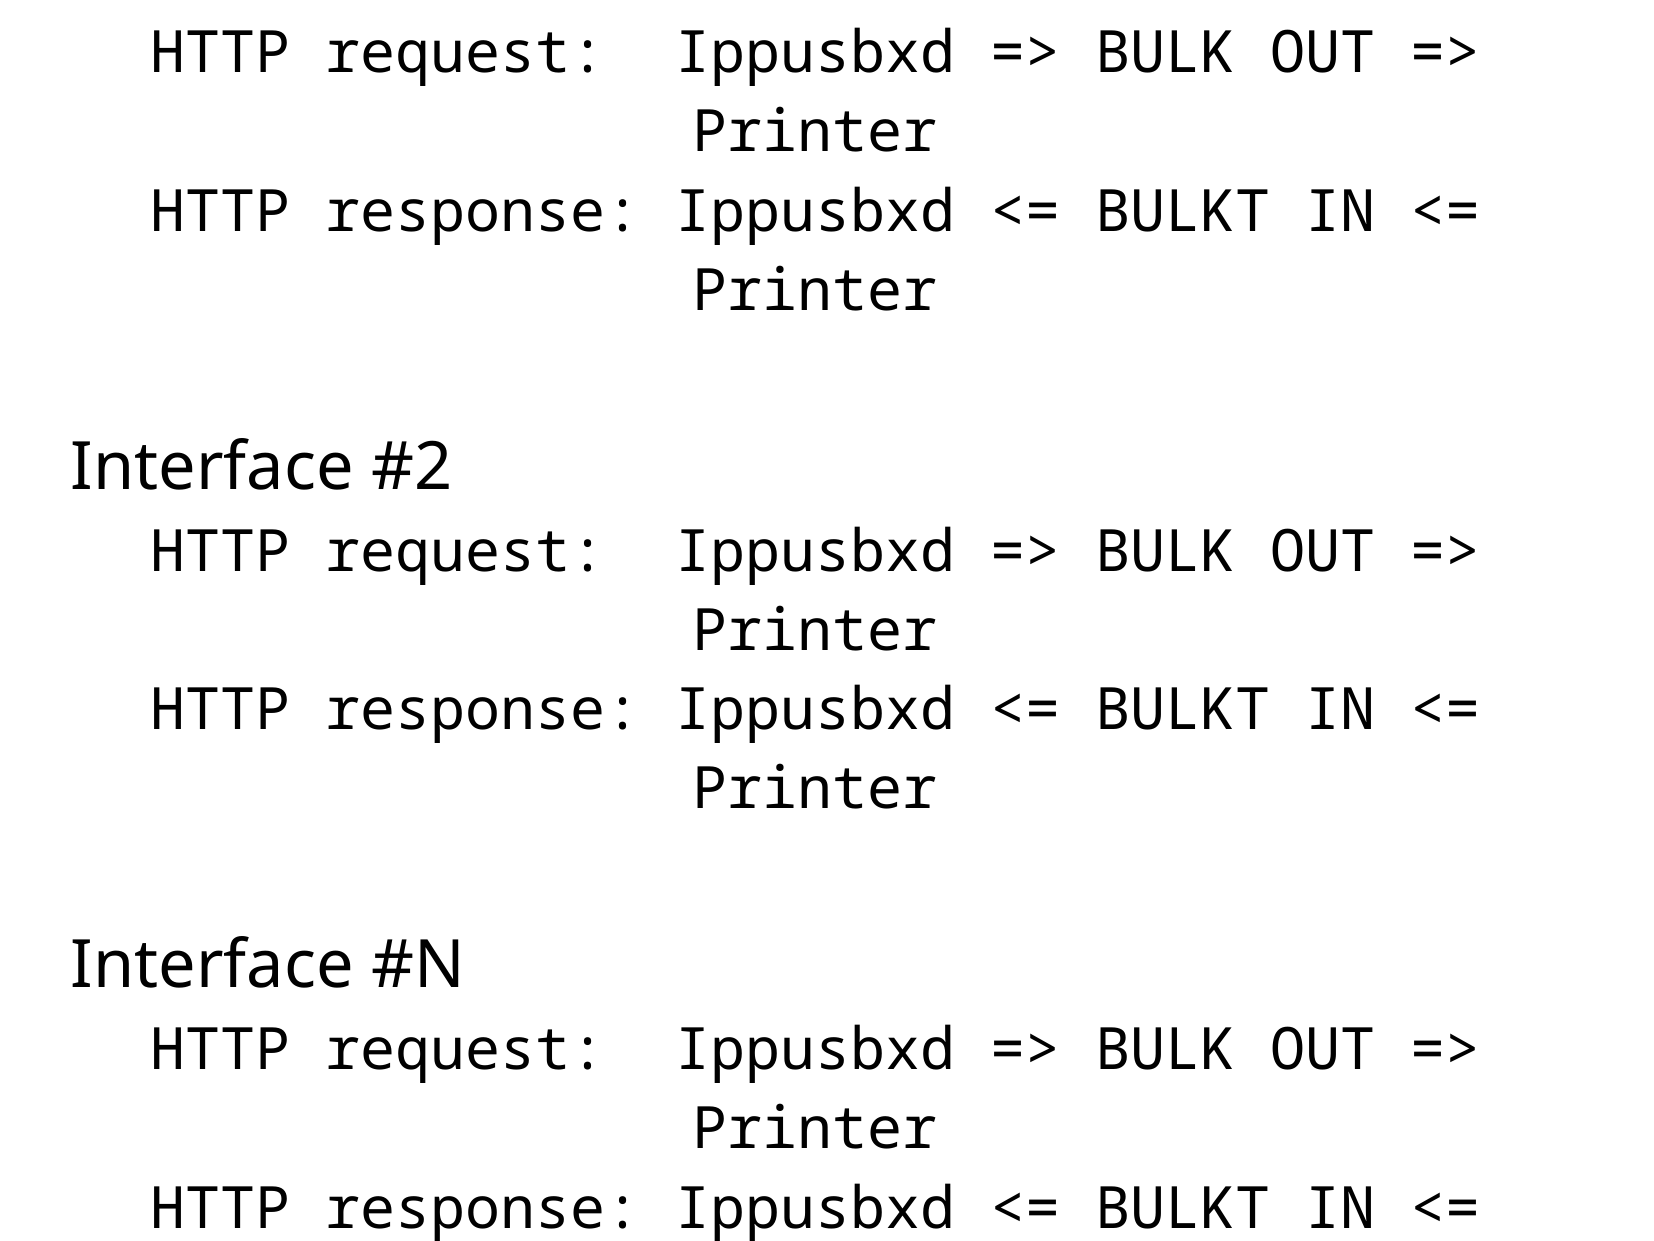

Example Data Flow
Interface #1
HTTP request: Ippusbxd => BULK OUT => Printer
HTTP response: Ippusbxd <= BULKT IN <= Printer
Interface #2
HTTP request: Ippusbxd => BULK OUT => Printer
HTTP response: Ippusbxd <= BULKT IN <= Printer
Interface #N
HTTP request: Ippusbxd => BULK OUT => Printer
HTTP response: Ippusbxd <= BULKT IN <= Printer
Interactions may occur simultaneously